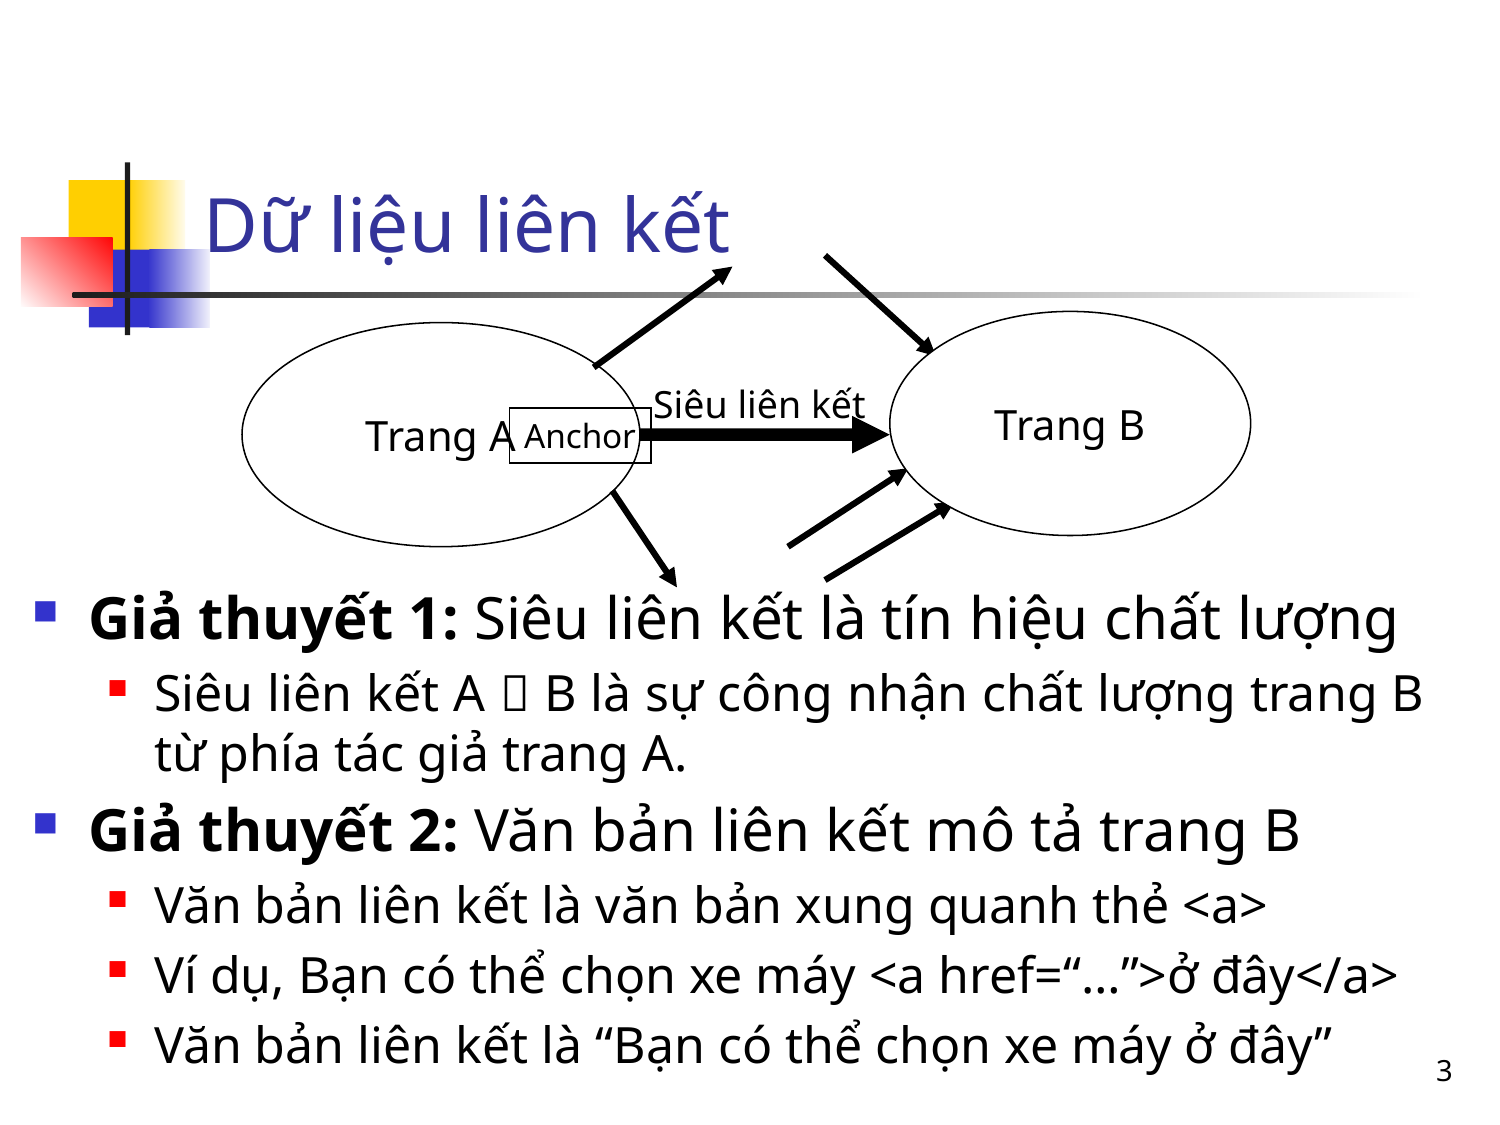

# Dữ liệu liên kết
Trang B
Trang A
Siêu liên kết
Anchor
Giả thuyết 1: Siêu liên kết là tín hiệu chất lượng
Siêu liên kết A  B là sự công nhận chất lượng trang B từ phía tác giả trang A.
Giả thuyết 2: Văn bản liên kết mô tả trang B
Văn bản liên kết là văn bản xung quanh thẻ <a>
Ví dụ, Bạn có thể chọn xe máy <a href=“…”>ở đây</a>
Văn bản liên kết là “Bạn có thể chọn xe máy ở đây”